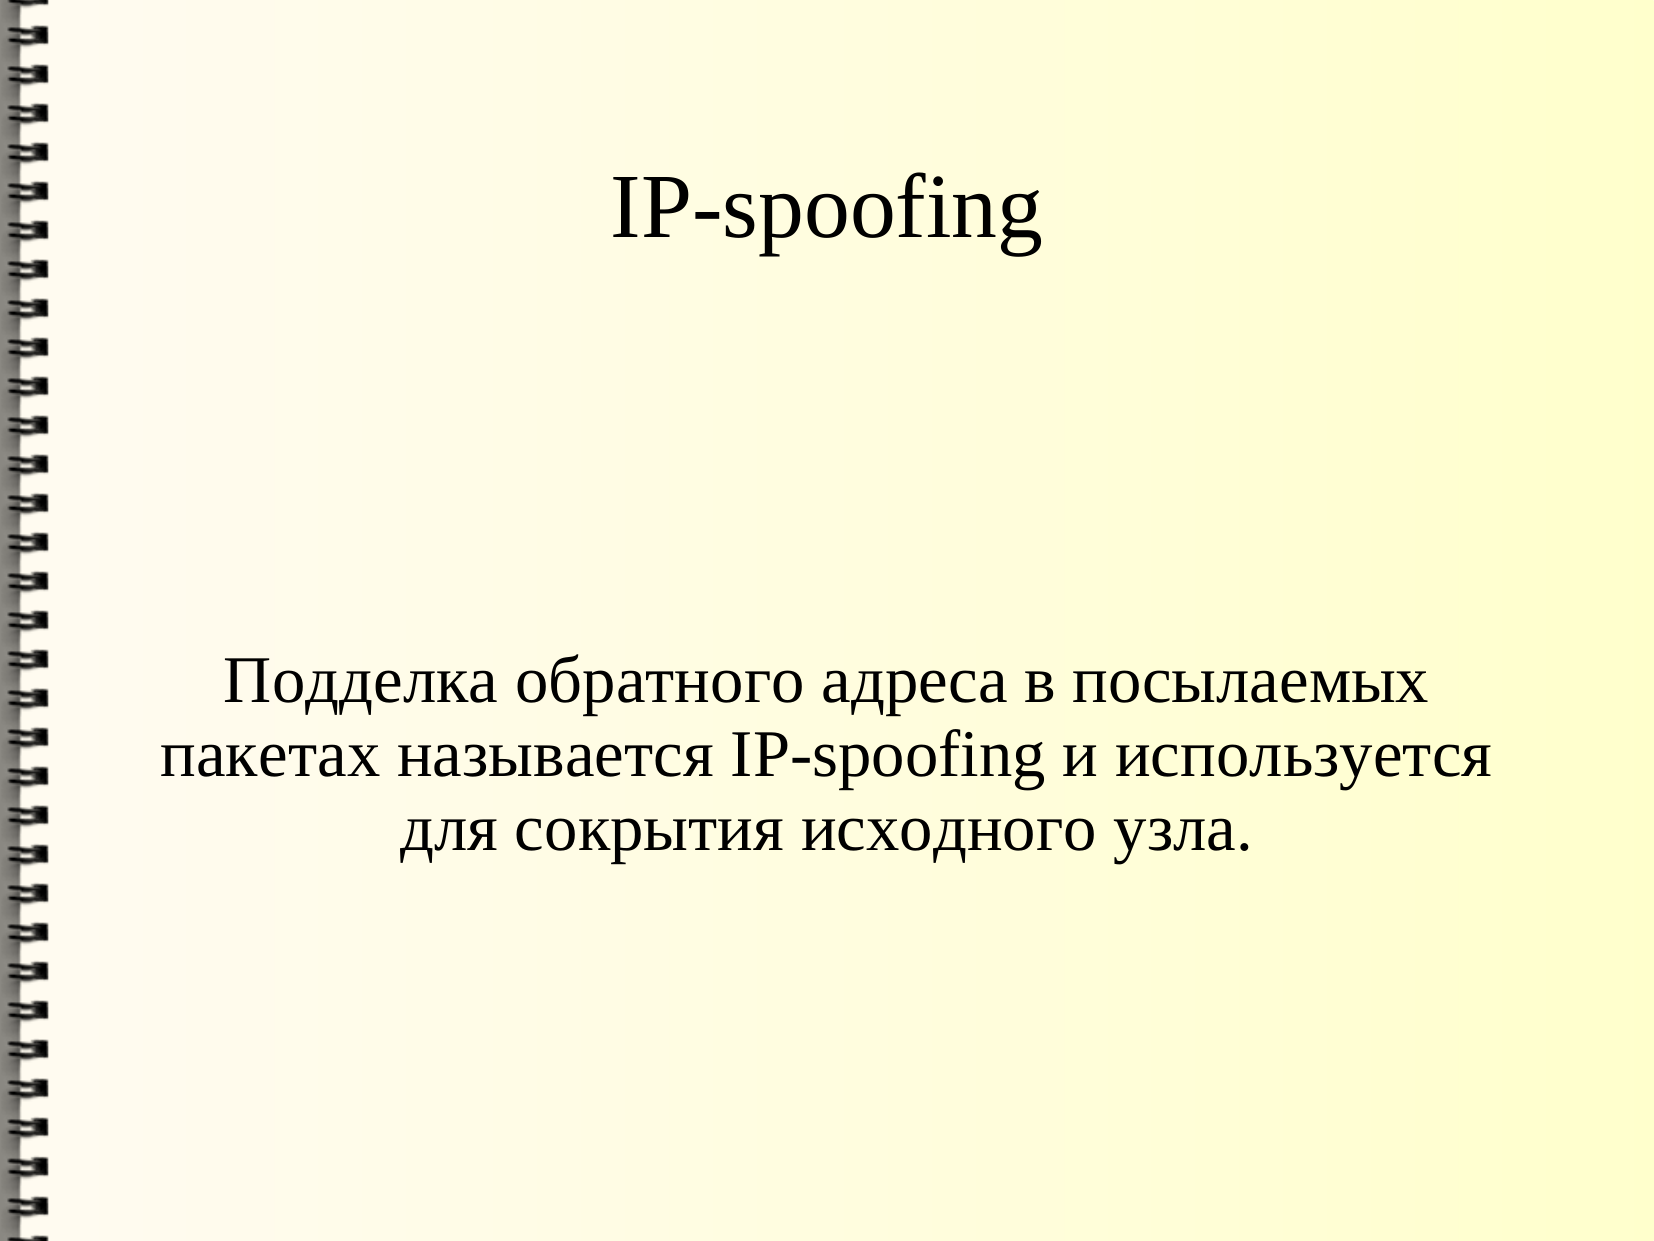

# IP-spoofing
Подделка обратного адреса в посылаемых пакетах называется IP-spoofing и используется для сокрытия исходного узла.